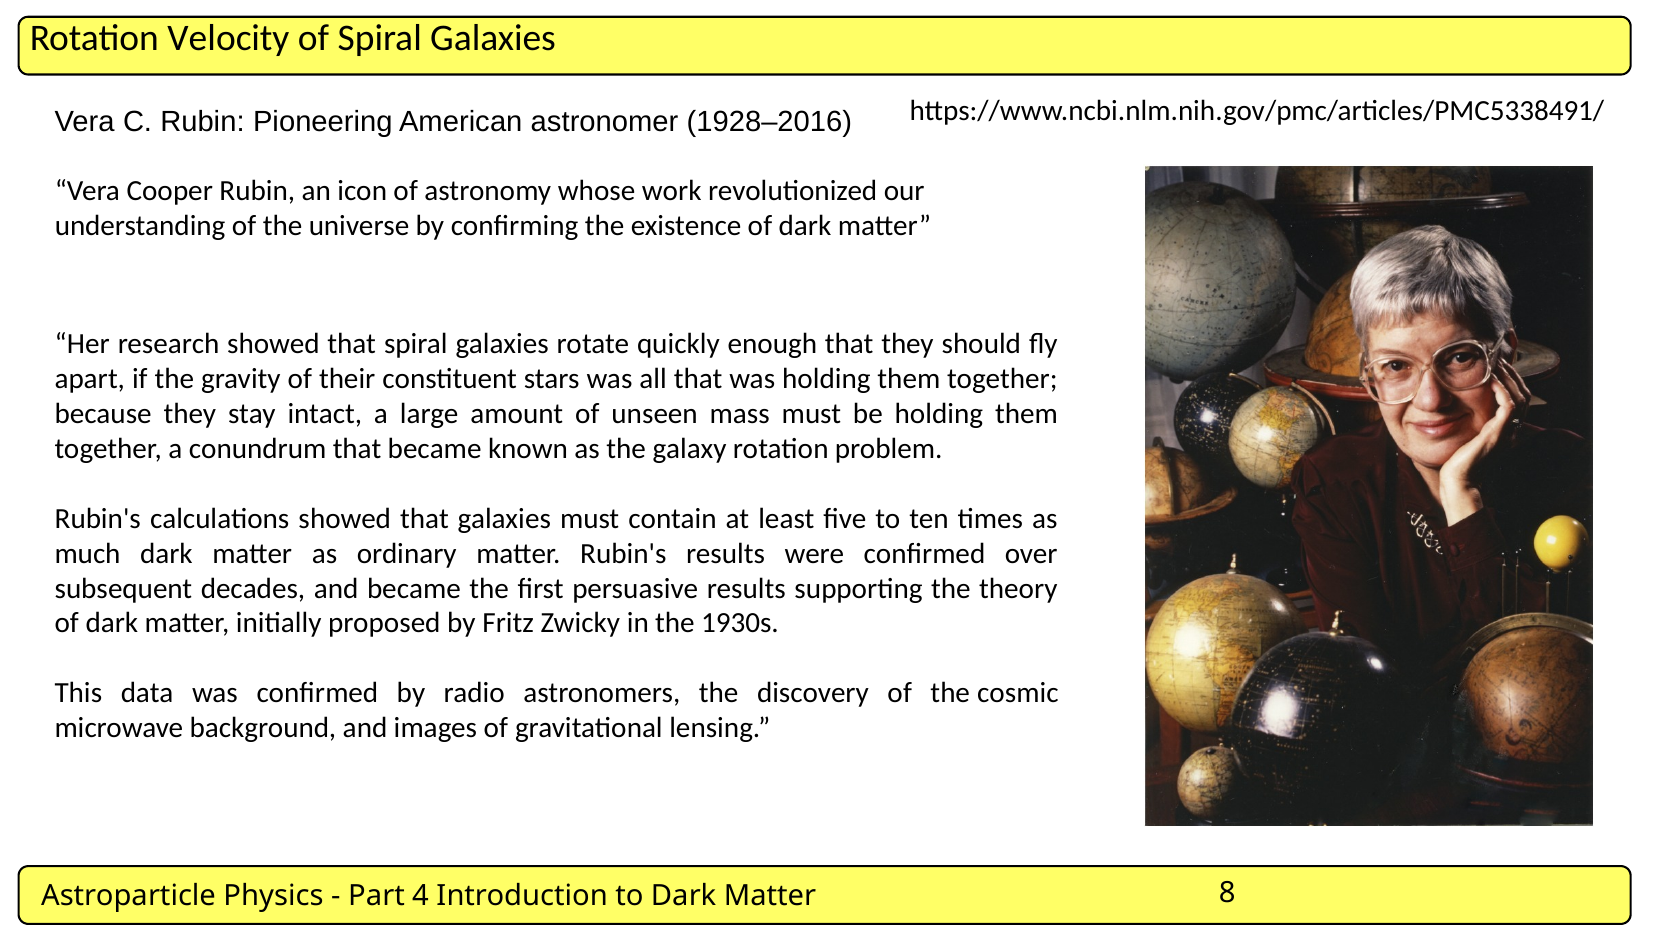

Rotation Velocity of Spiral Galaxies
https://www.ncbi.nlm.nih.gov/pmc/articles/PMC5338491/
Vera C. Rubin: Pioneering American astronomer (1928–2016)
“Vera Cooper Rubin, an icon of astronomy whose work revolutionized our understanding of the universe by confirming the existence of dark matter”
“Her research showed that spiral galaxies rotate quickly enough that they should fly apart, if the gravity of their constituent stars was all that was holding them together; because they stay intact, a large amount of unseen mass must be holding them together, a conundrum that became known as the galaxy rotation problem.
Rubin's calculations showed that galaxies must contain at least five to ten times as much dark matter as ordinary matter. Rubin's results were confirmed over subsequent decades, and became the first persuasive results supporting the theory of dark matter, initially proposed by Fritz Zwicky in the 1930s.
This data was confirmed by radio astronomers, the discovery of the cosmic microwave background, and images of gravitational lensing.”
Astroparticle Physics - Part 4 Introduction to Dark Matter